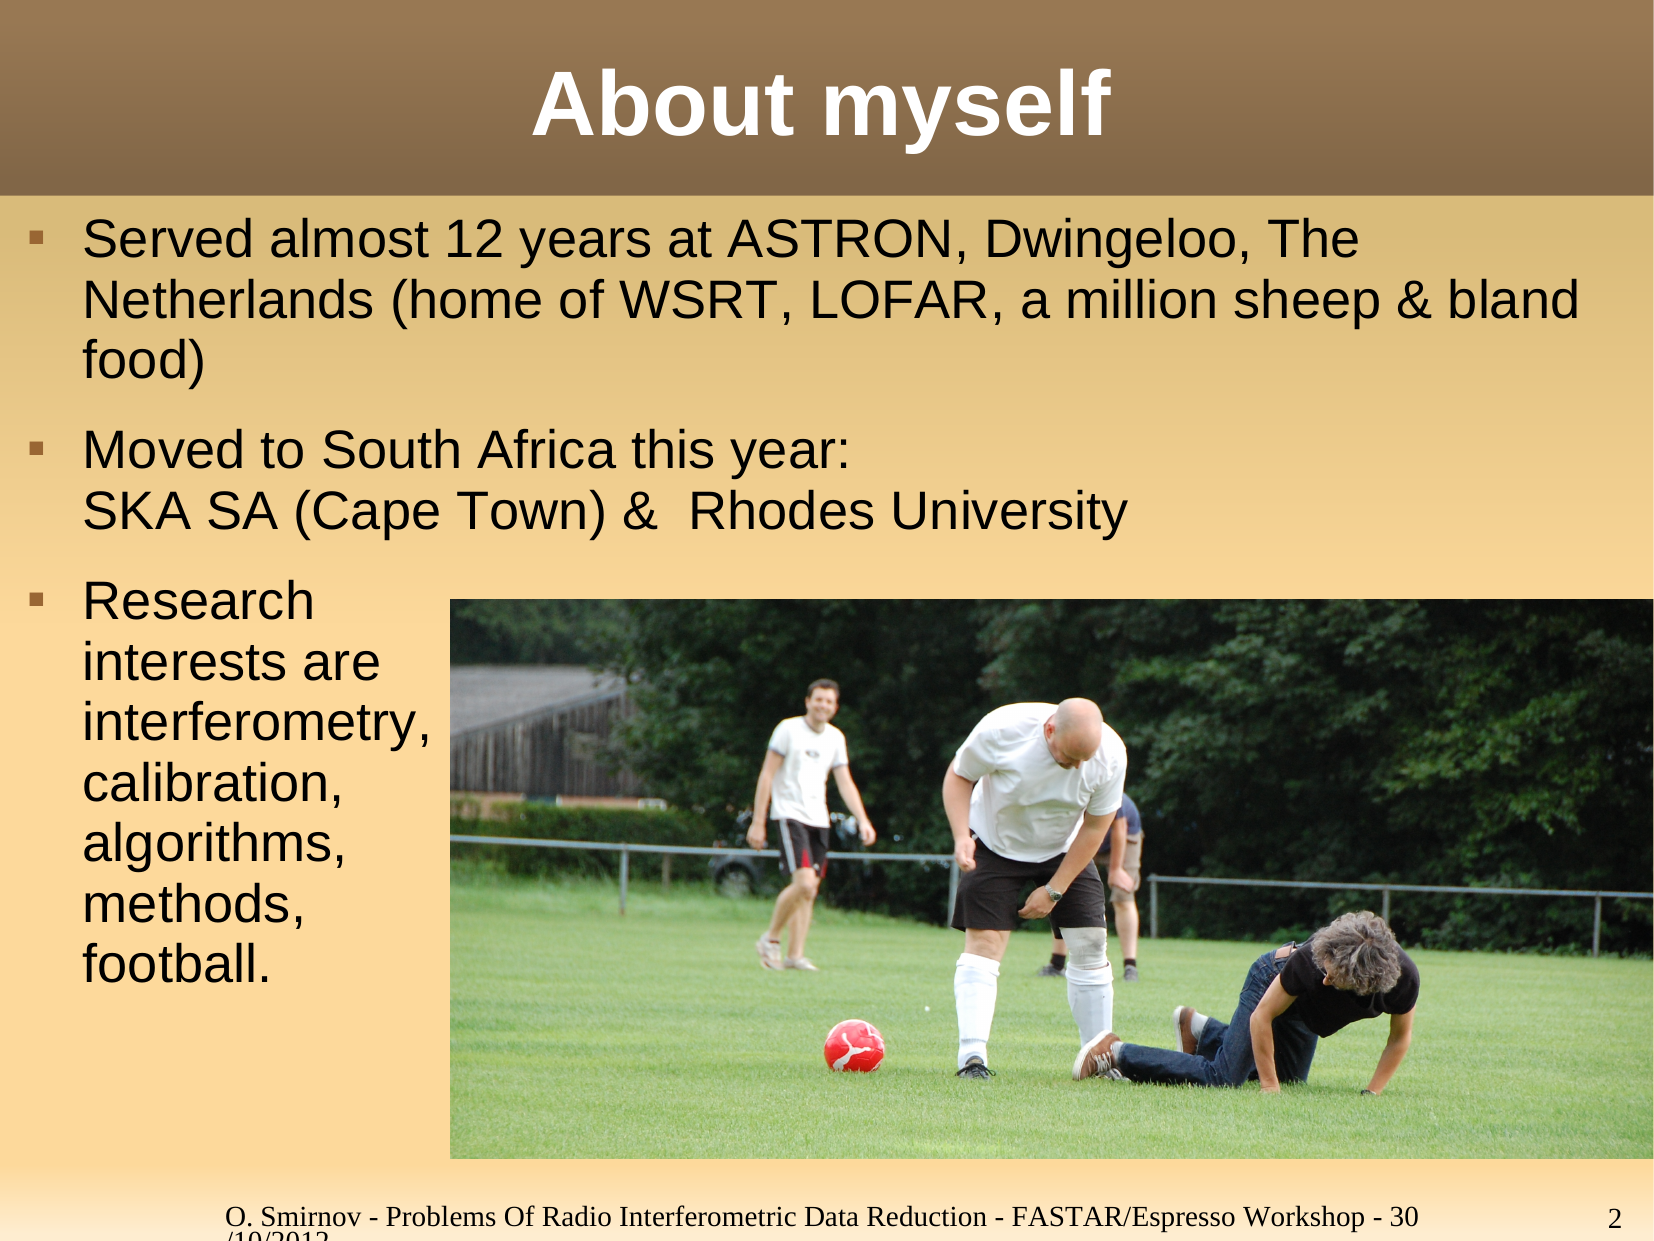

# About myself
Served almost 12 years at ASTRON, Dwingeloo, The Netherlands (home of WSRT, LOFAR, a million sheep & bland food)
Moved to South Africa this year:
SKA SA (Cape Town) & Rhodes University
Research
interests are
interferometry,
calibration,
algorithms,
methods,
football.
O. Smirnov - Problems Of Radio Interferometric Data Reduction - FASTAR/Espresso Workshop - 30/10/2012
2